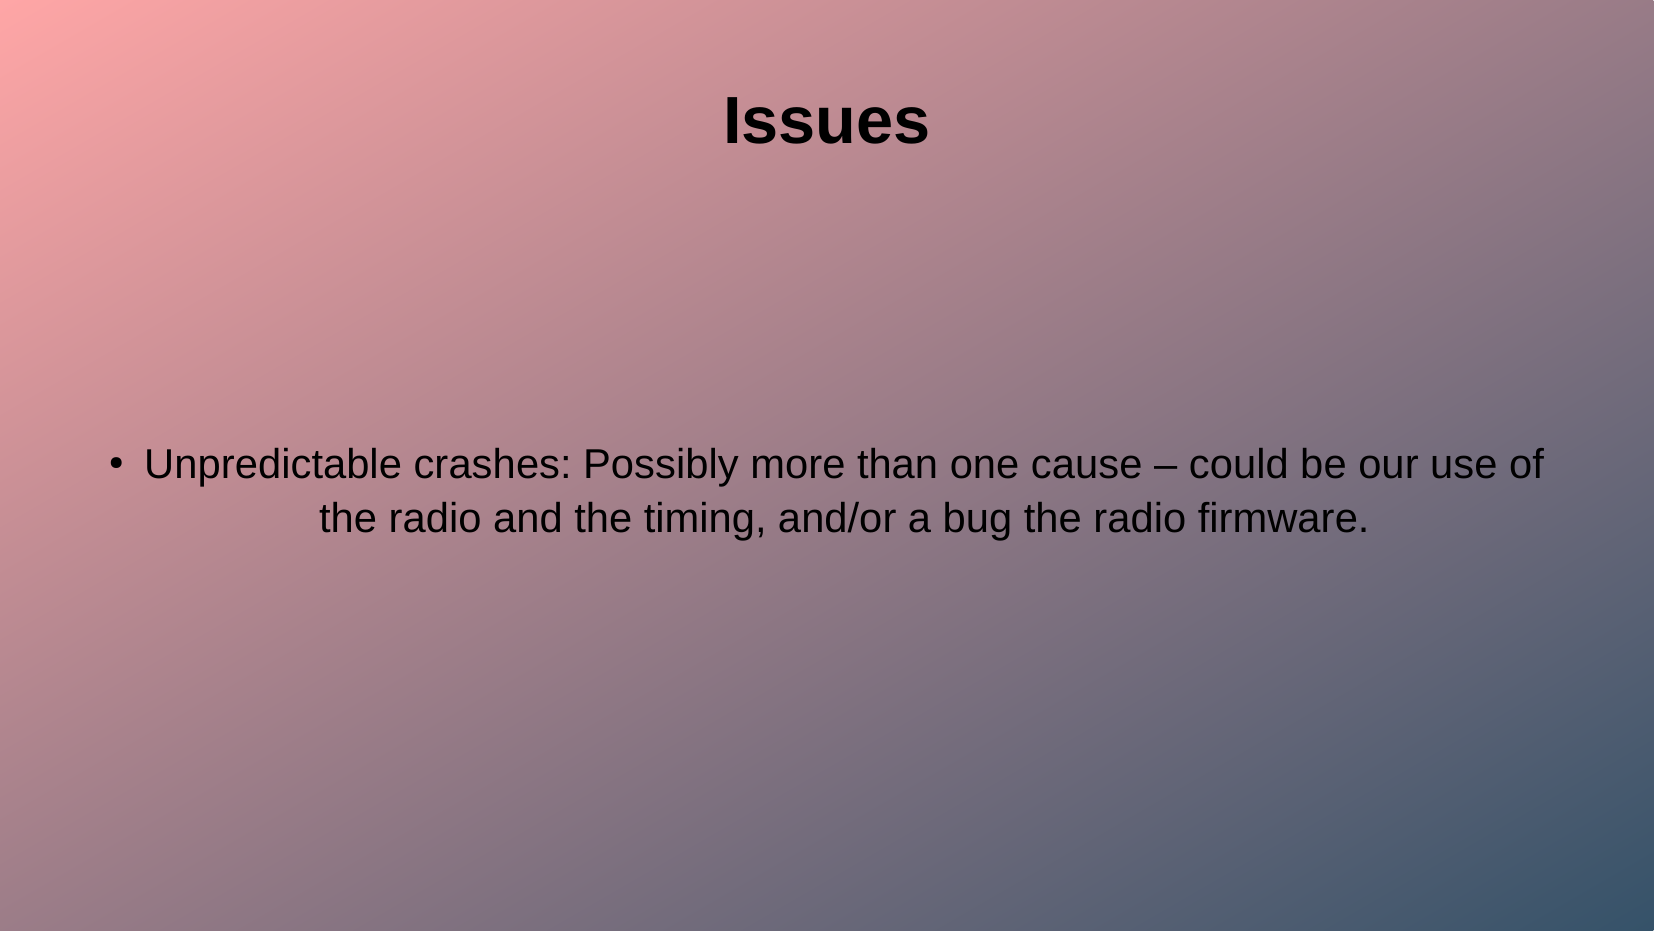

# Issues
Unpredictable crashes: Possibly more than one cause – could be our use of the radio and the timing, and/or a bug the radio firmware.